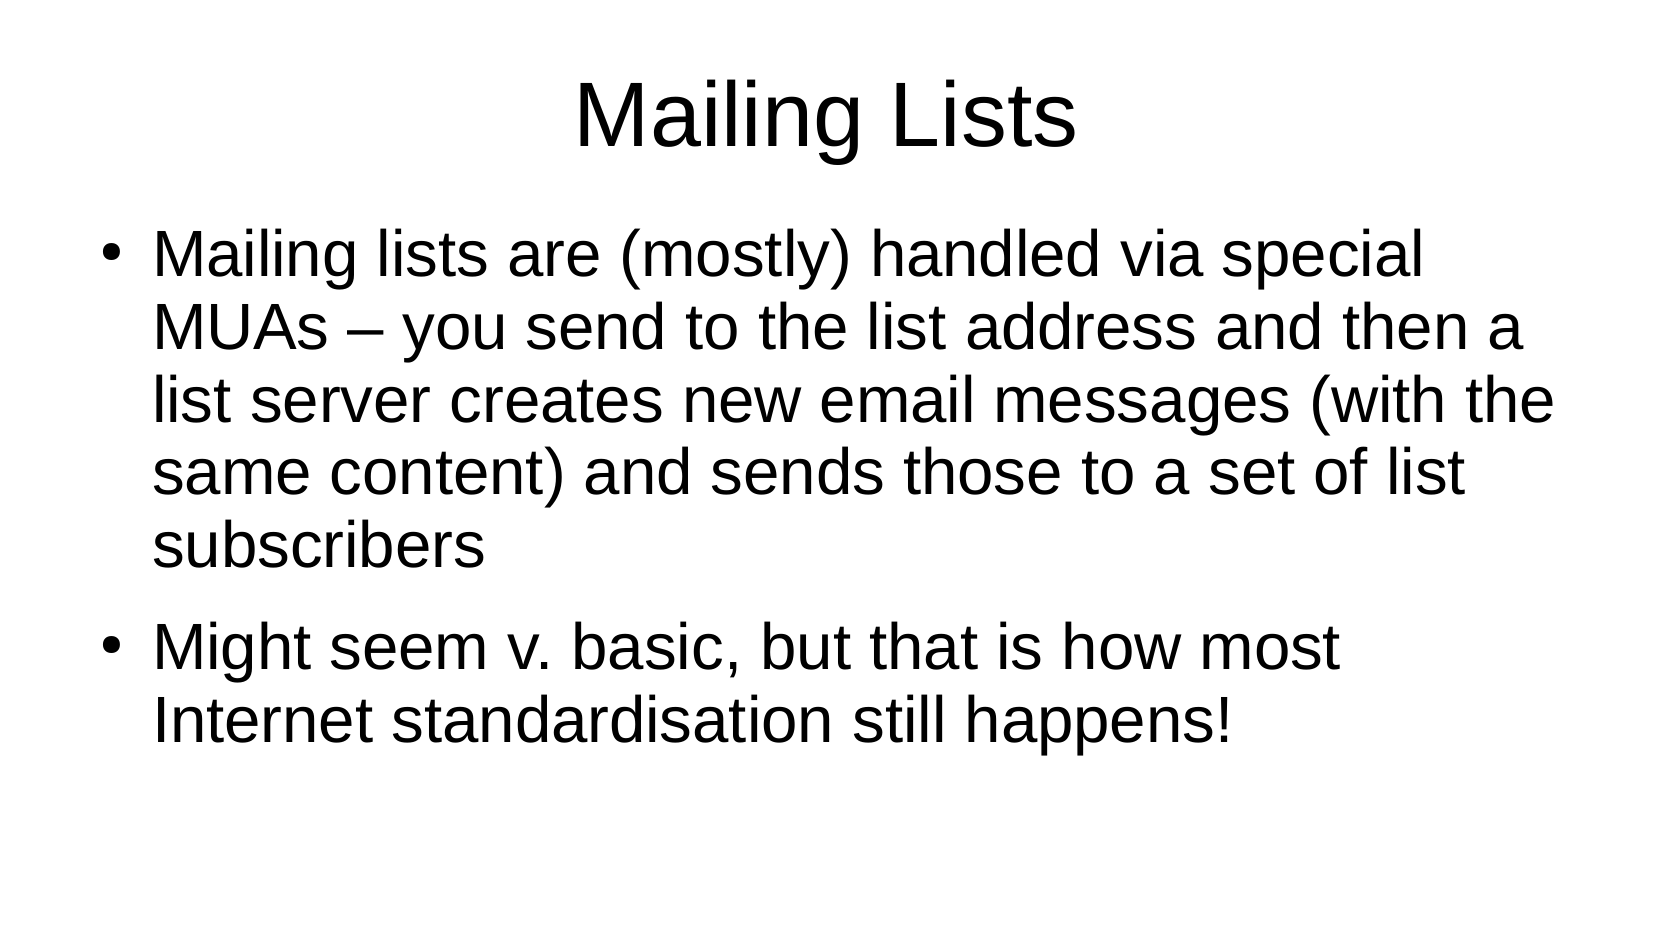

# Mailing Lists
Mailing lists are (mostly) handled via special MUAs – you send to the list address and then a list server creates new email messages (with the same content) and sends those to a set of list subscribers
Might seem v. basic, but that is how most Internet standardisation still happens!